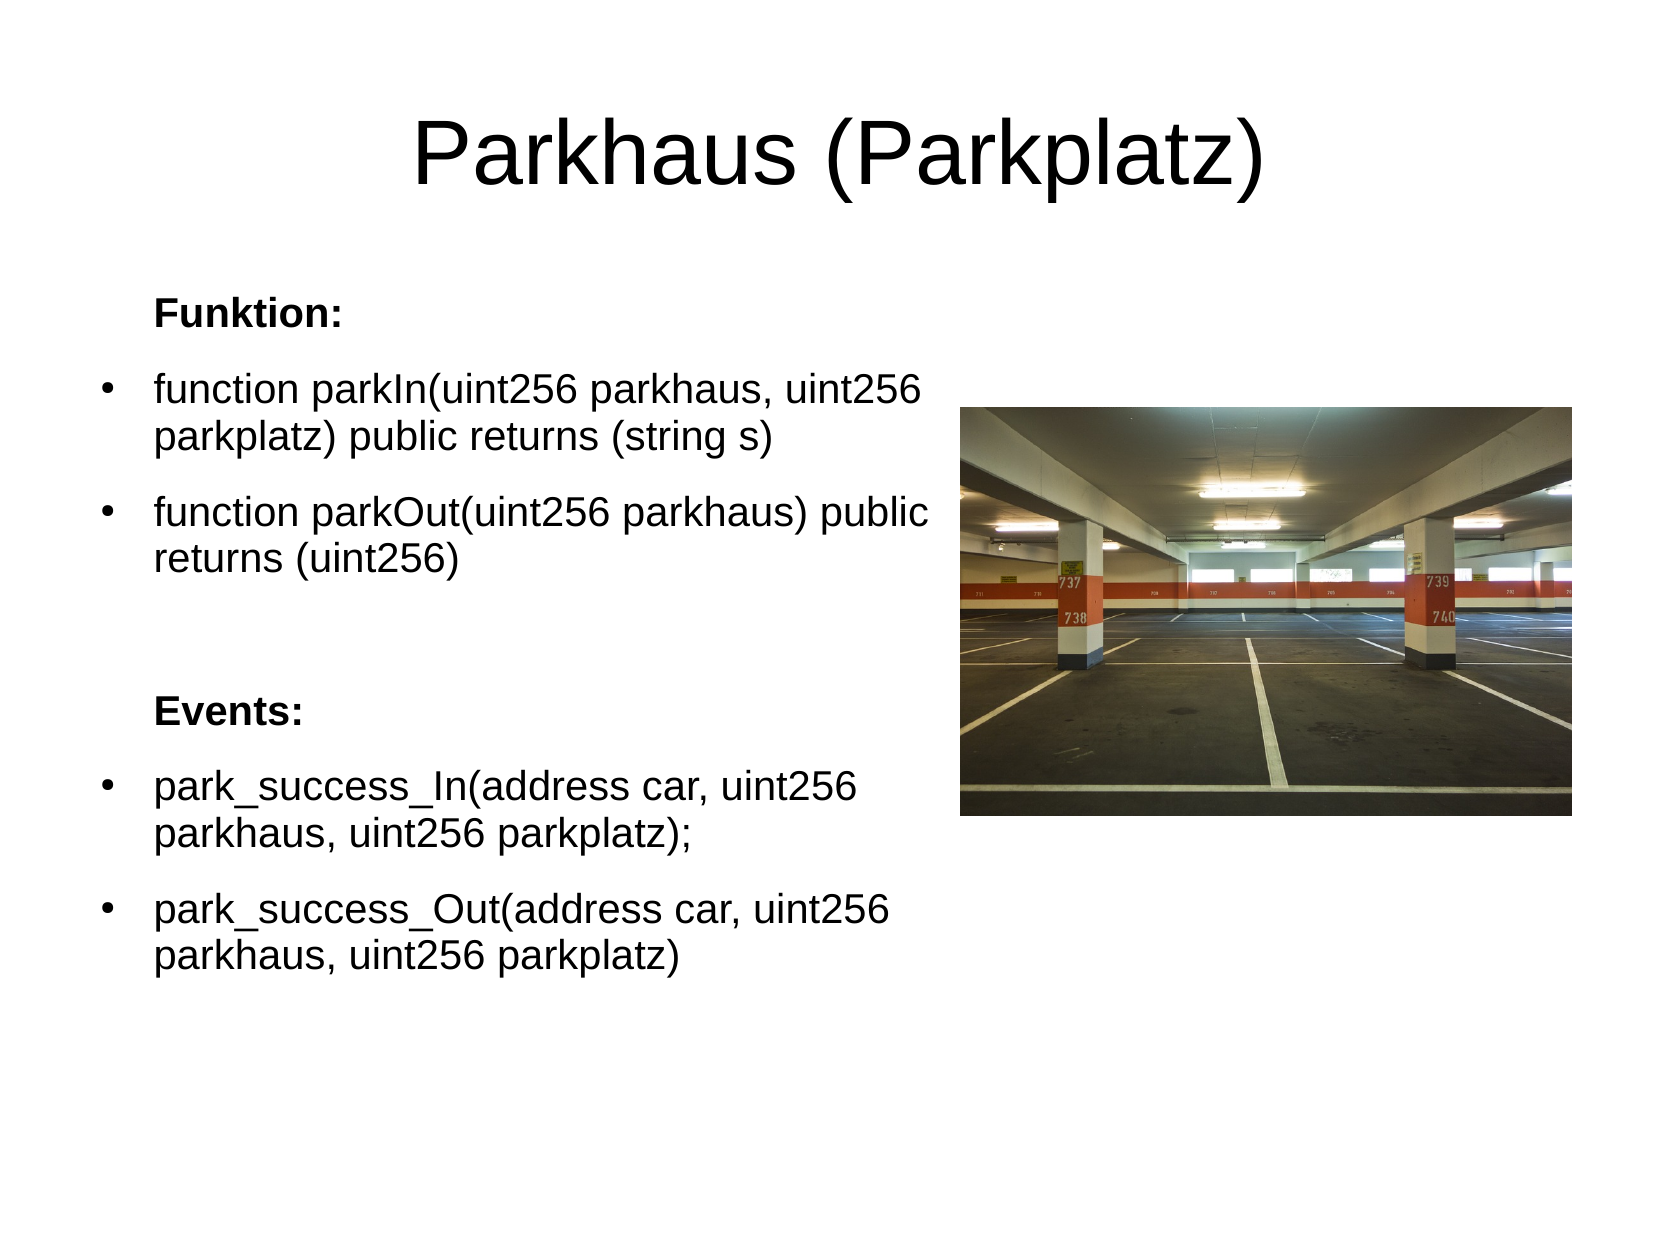

# Parkhaus (Parkplatz)
Funktion:
function parkIn(uint256 parkhaus, uint256 parkplatz) public returns (string s)
function parkOut(uint256 parkhaus) public returns (uint256)
Events:
park_success_In(address car, uint256 parkhaus, uint256 parkplatz);
park_success_Out(address car, uint256 parkhaus, uint256 parkplatz)